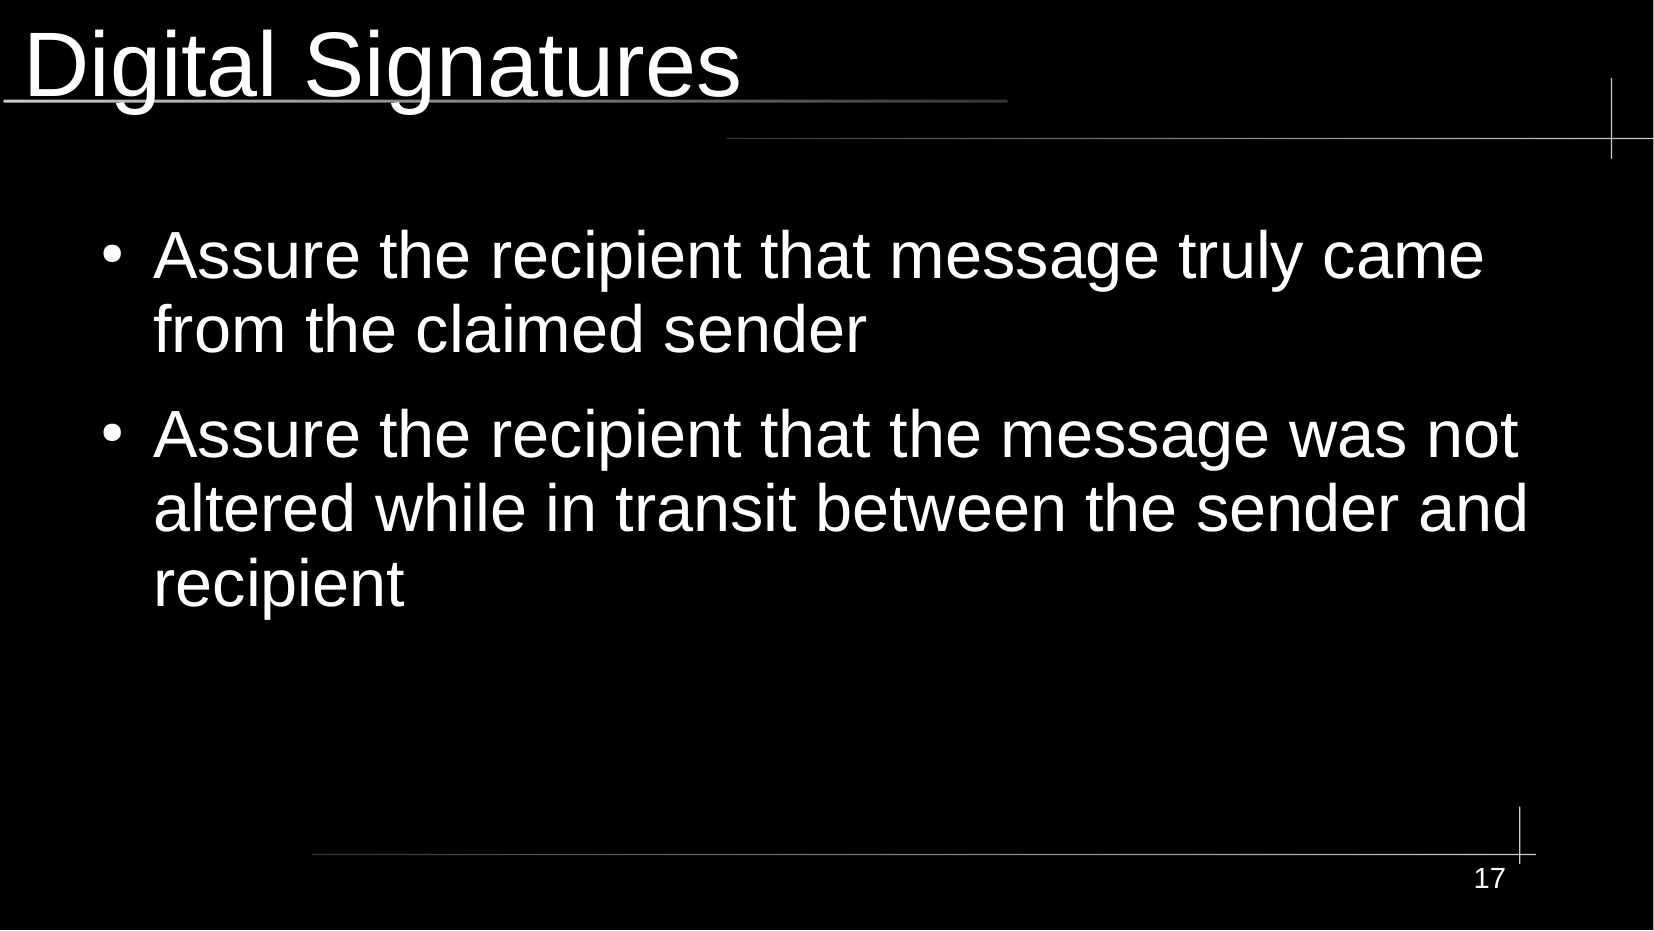

# Digital Signatures
Assure the recipient that message truly came from the claimed sender
Assure the recipient that the message was not altered while in transit between the sender and recipient
17